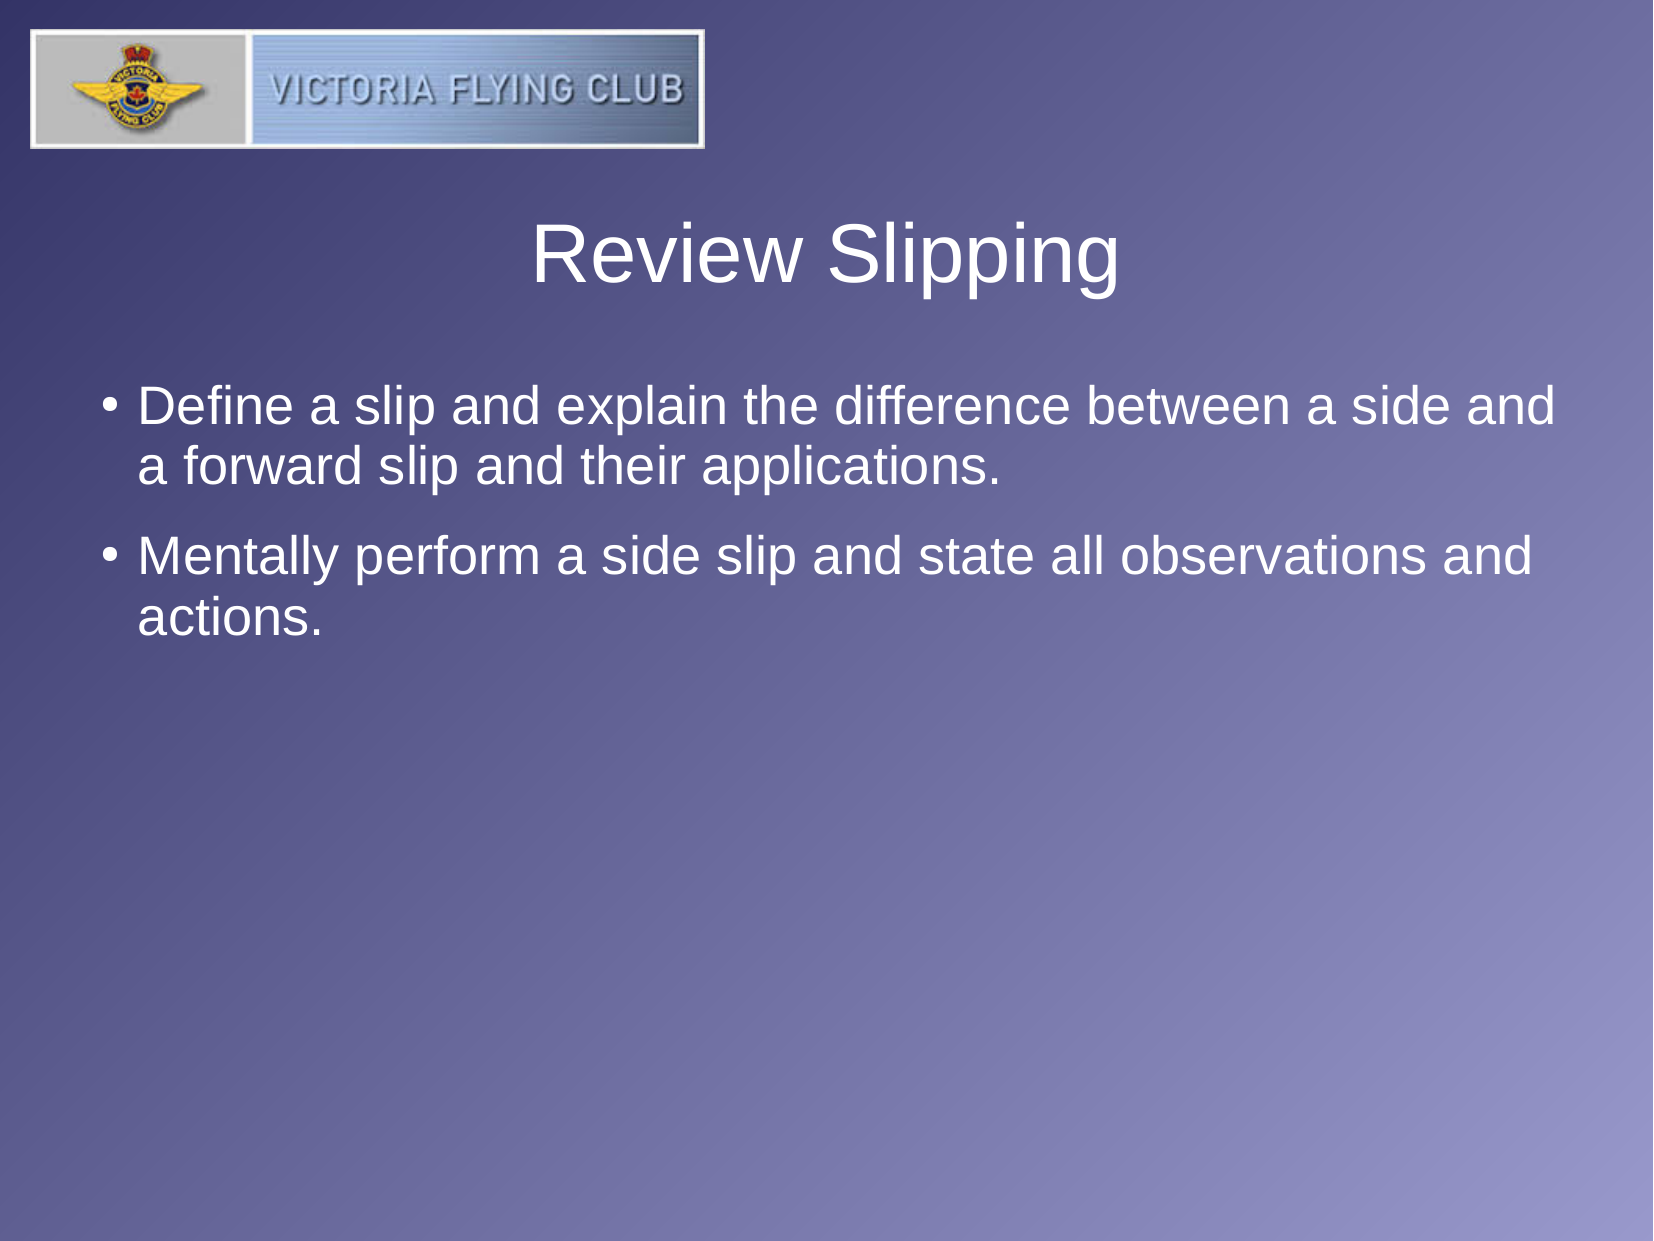

# Review Slipping
Define a slip and explain the difference between a side and a forward slip and their applications.
Mentally perform a side slip and state all observations and actions.